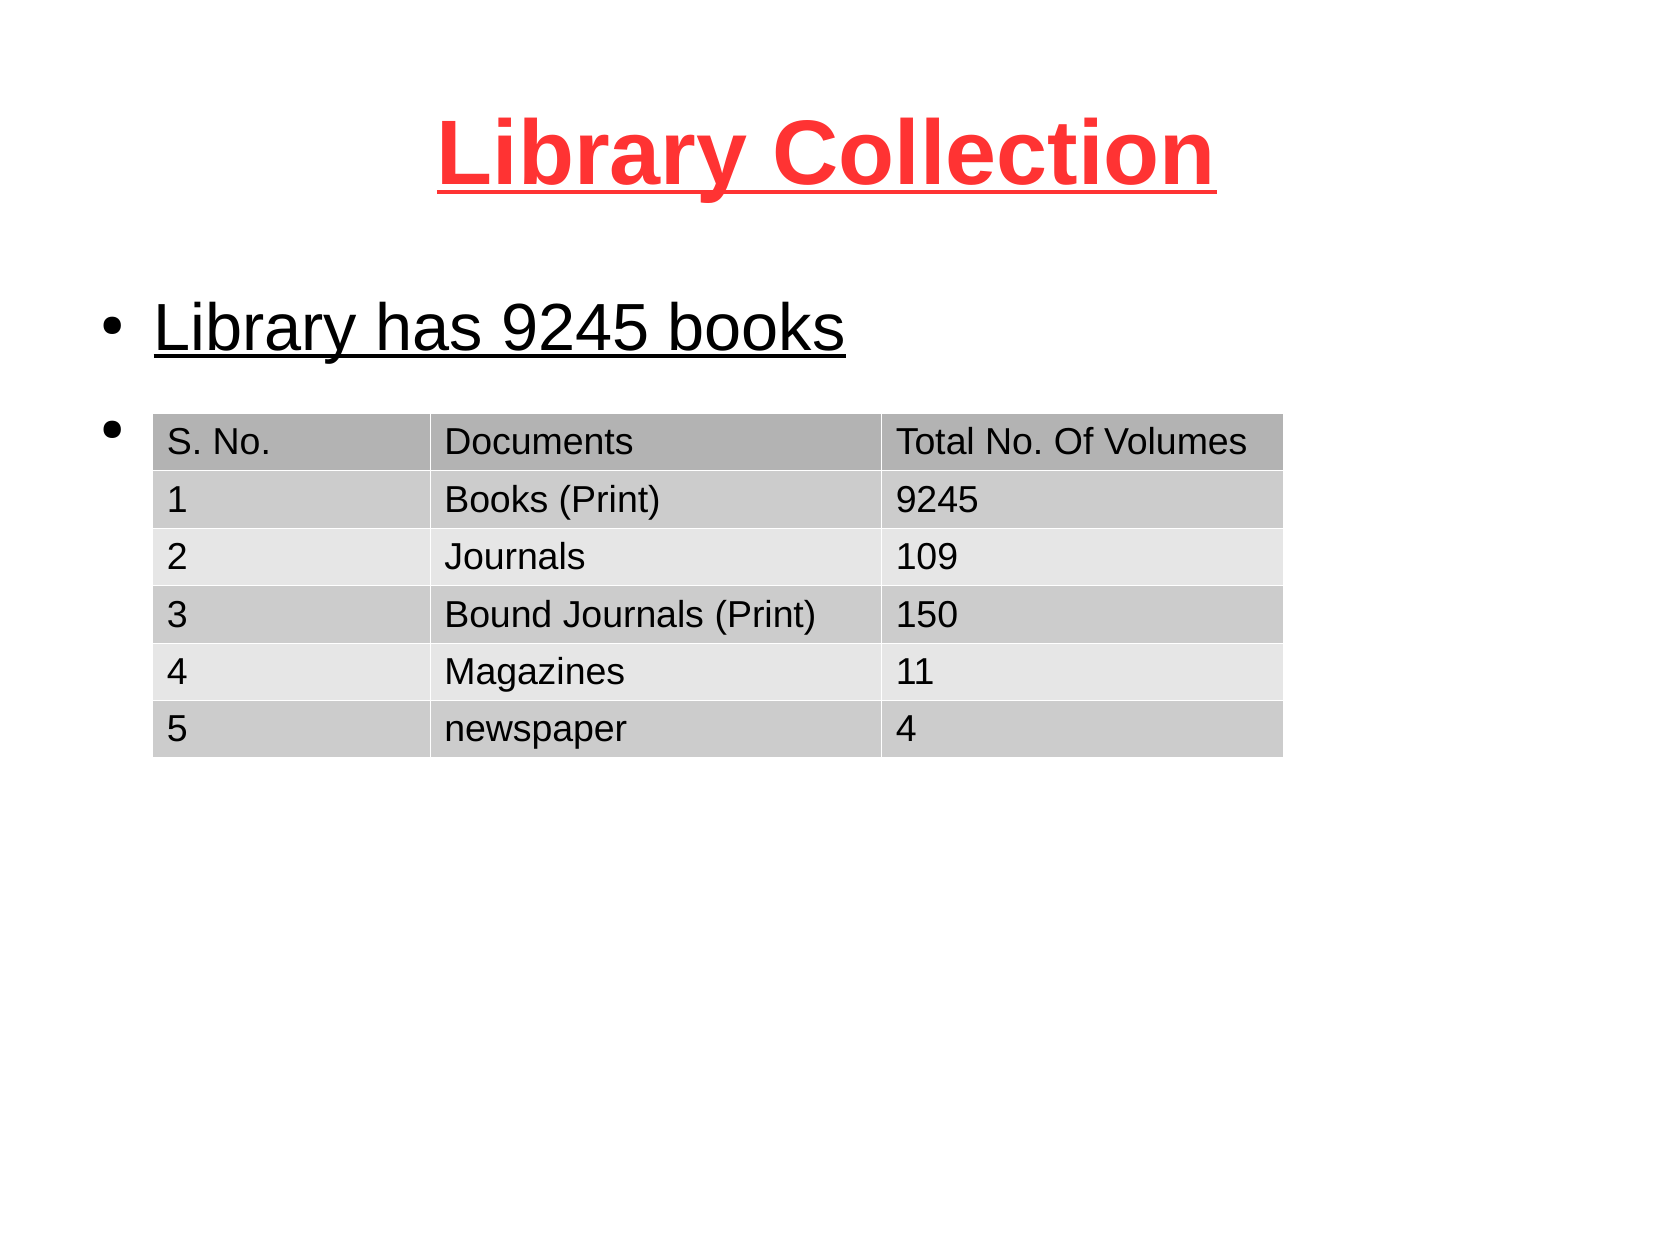

# Library Collection
Library has 9245 books
| S. No. | Documents | Total No. Of Volumes |
| --- | --- | --- |
| 1 | Books (Print) | 9245 |
| 2 | Journals | 109 |
| 3 | Bound Journals (Print) | 150 |
| 4 | Magazines | 11 |
| 5 | newspaper | 4 |